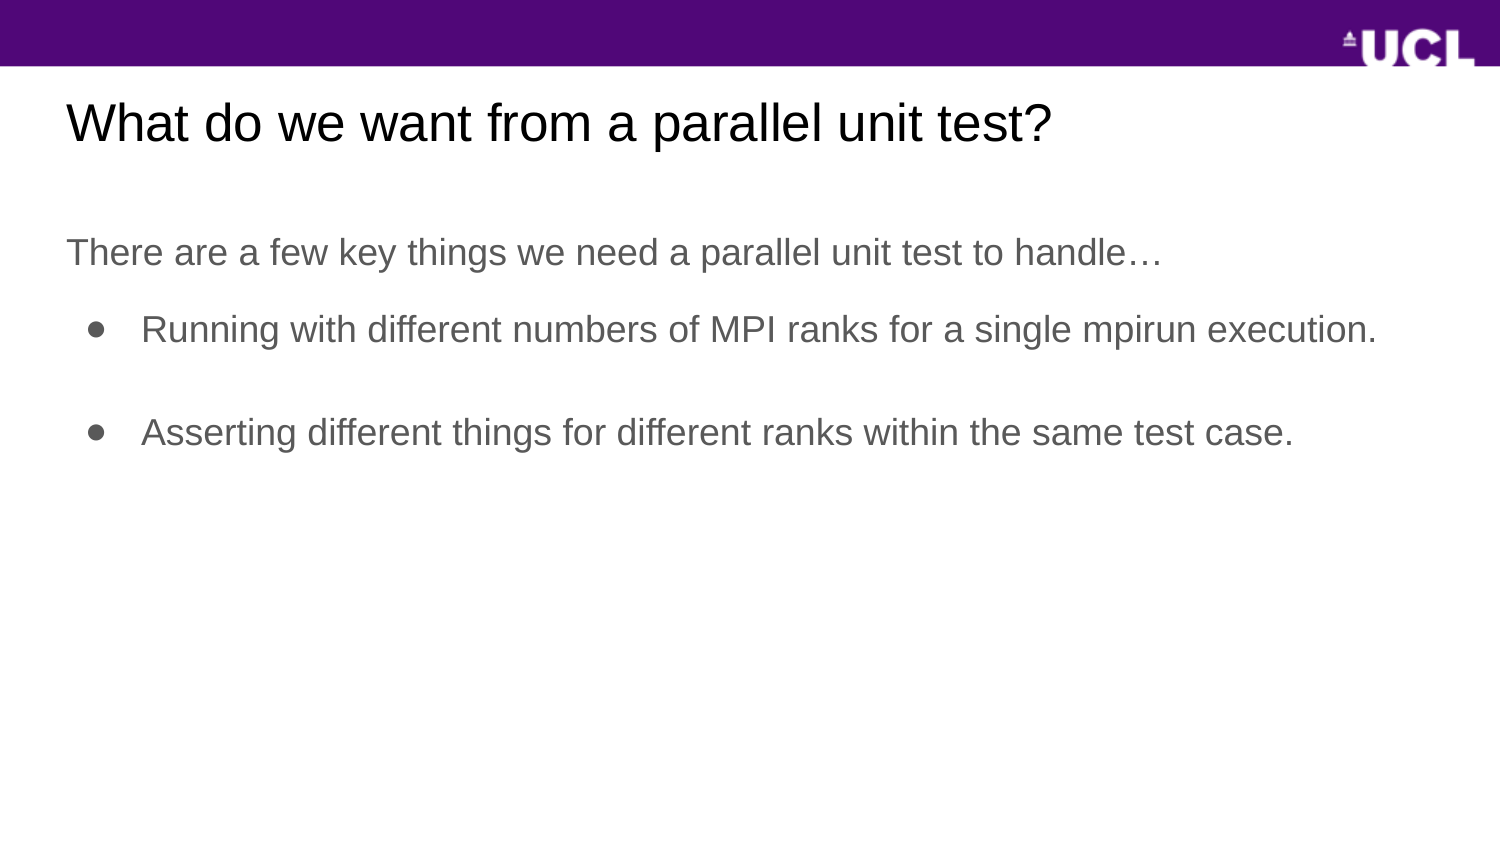

What do we want from a parallel unit test?
# There are a few key things we need a parallel unit test to handle…
Running with different numbers of MPI ranks for a single mpirun execution.
Asserting different things for different ranks within the same test case.